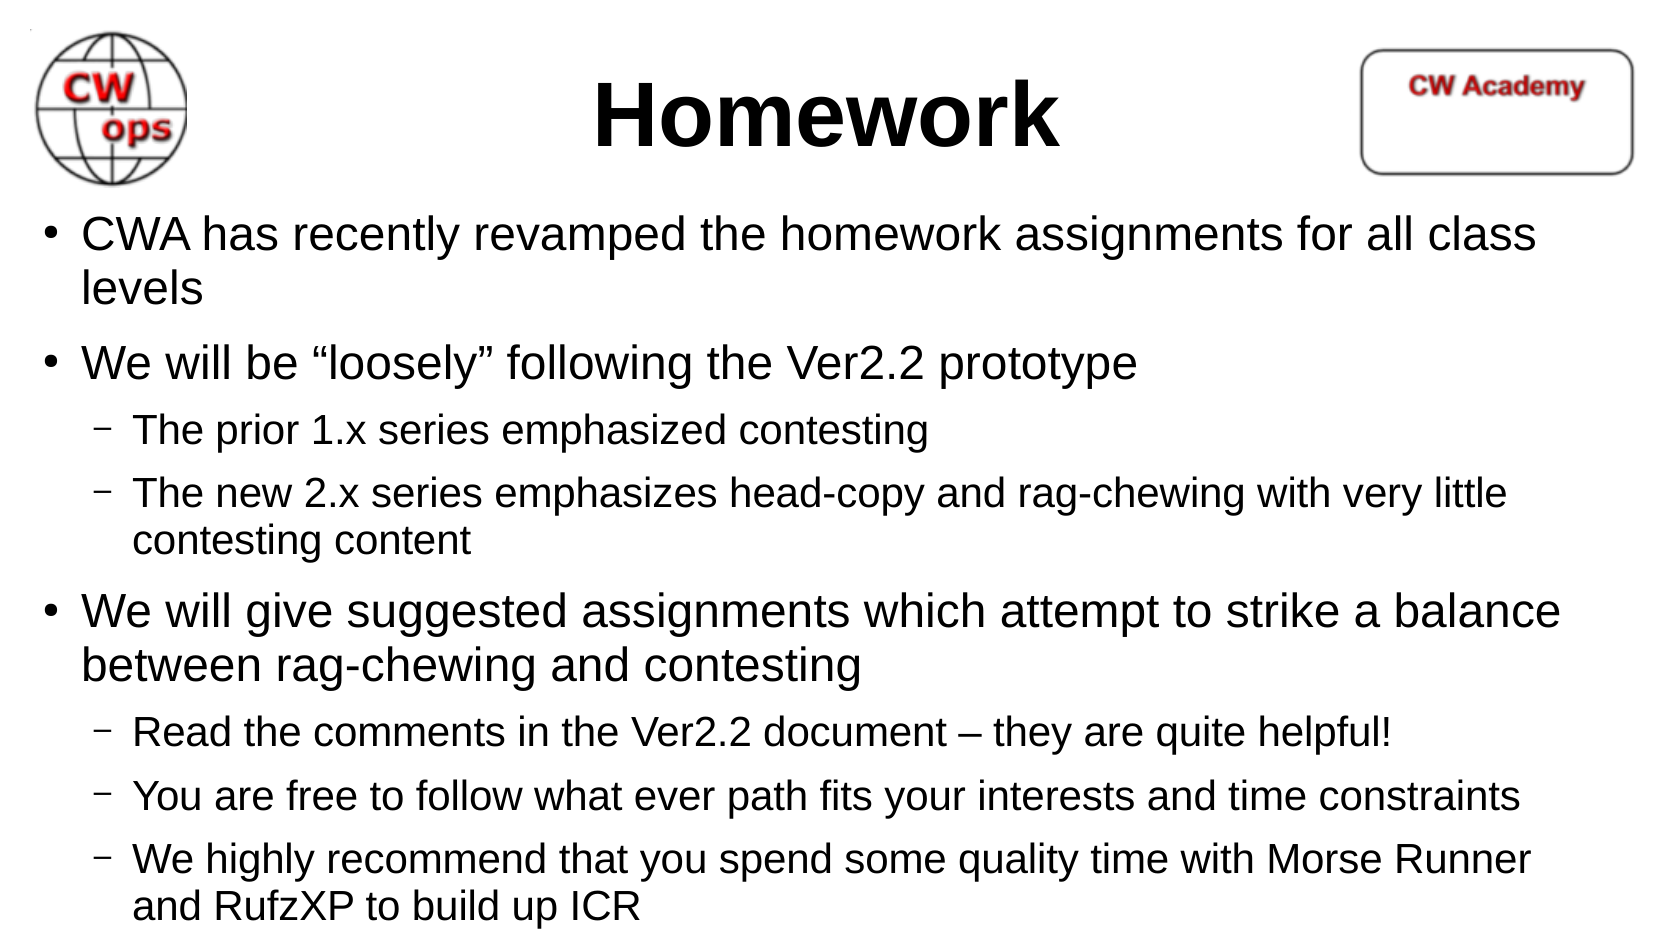

# Homework
CWA has recently revamped the homework assignments for all class levels
We will be “loosely” following the Ver2.2 prototype
The prior 1.x series emphasized contesting
The new 2.x series emphasizes head-copy and rag-chewing with very little contesting content
We will give suggested assignments which attempt to strike a balance between rag-chewing and contesting
Read the comments in the Ver2.2 document – they are quite helpful!
You are free to follow what ever path fits your interests and time constraints
We highly recommend that you spend some quality time with Morse Runner and RufzXP to build up ICR